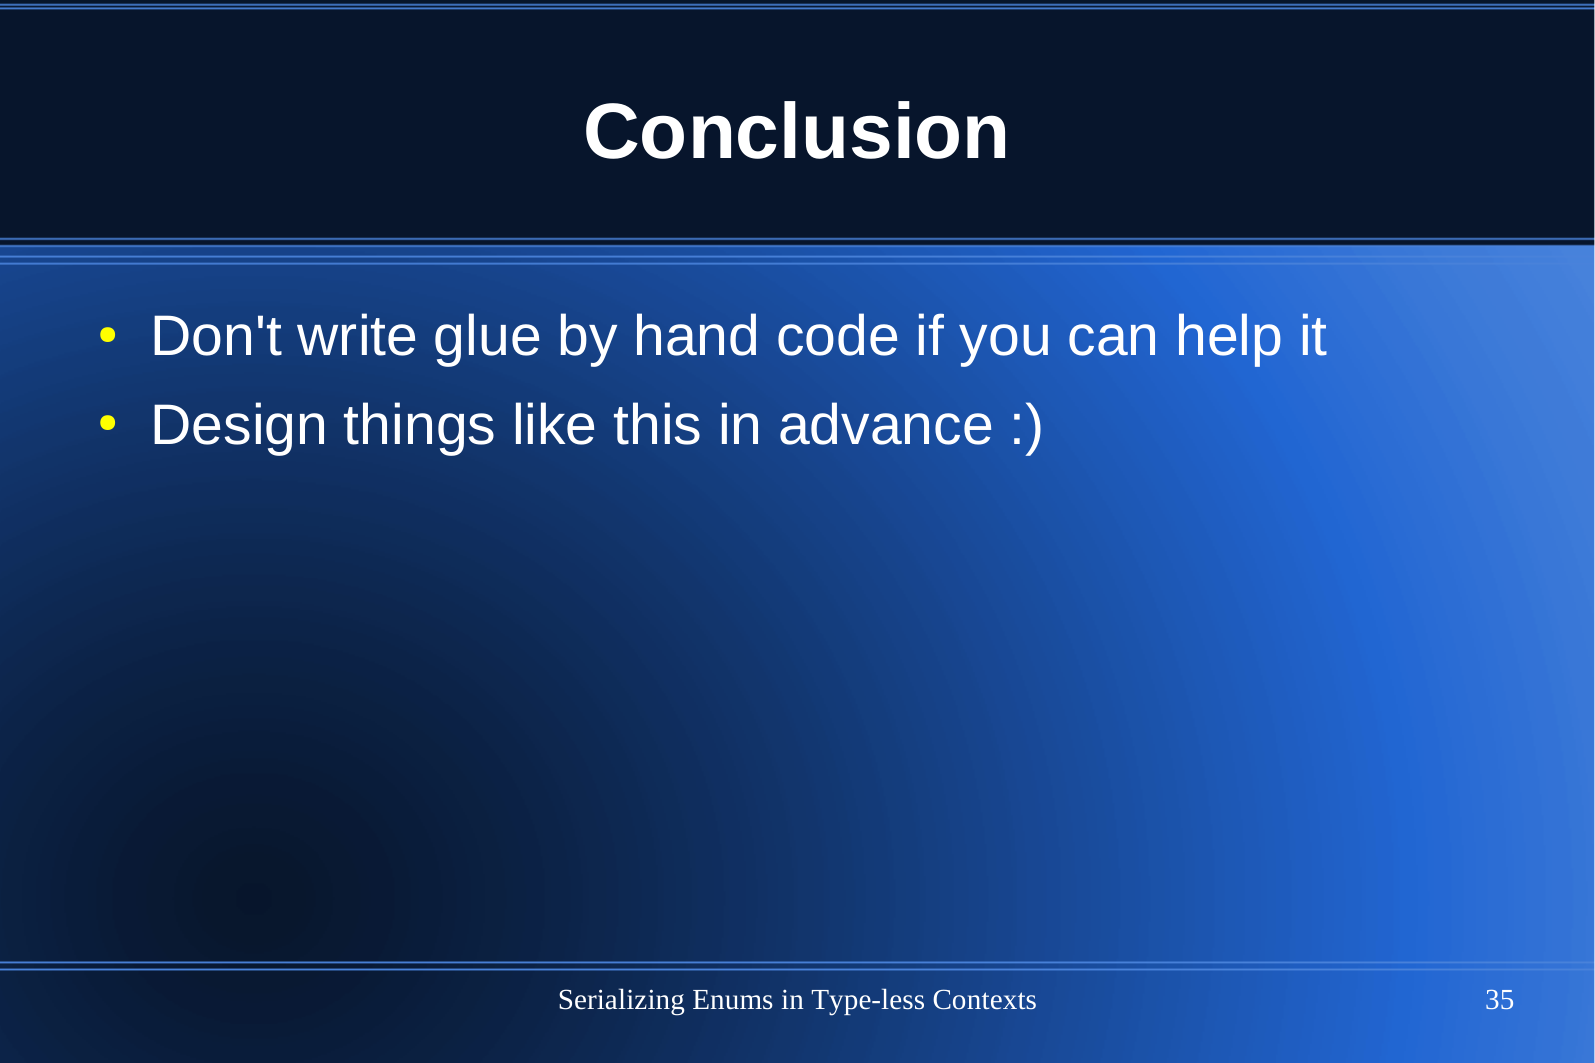

# Conclusion
Don't write glue by hand code if you can help it
Design things like this in advance :)
Serializing Enums in Type-less Contexts
35